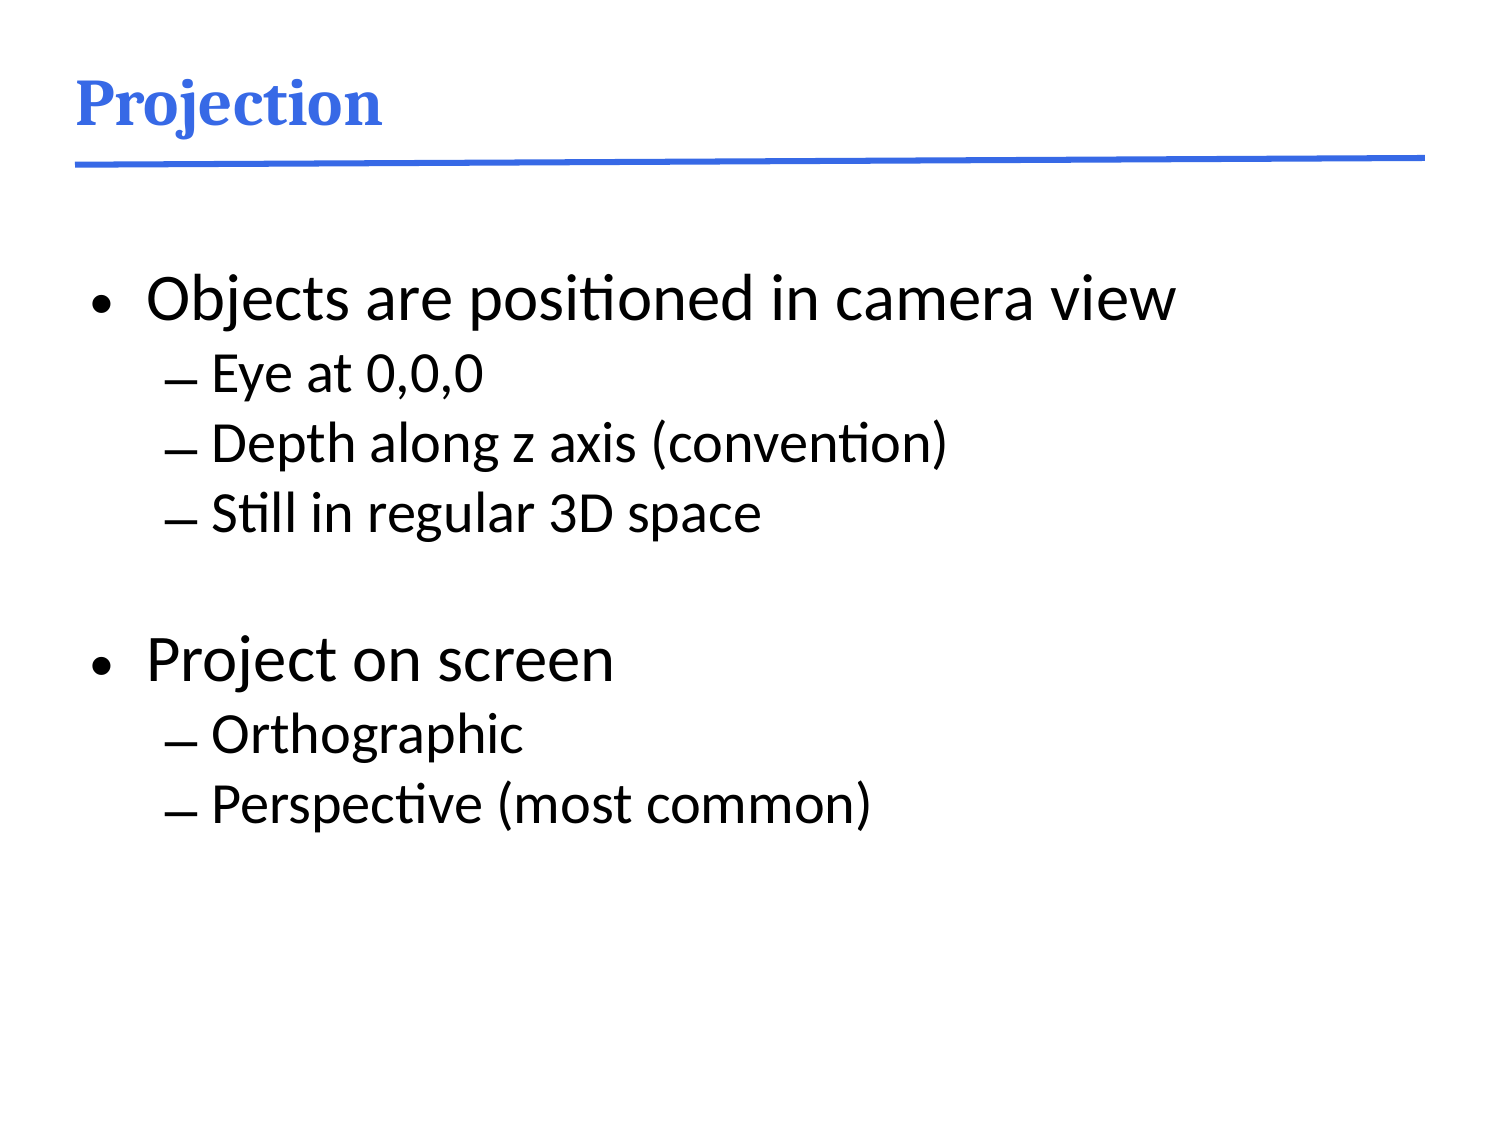

# Projection
Objects are positioned in camera view
Eye at 0,0,0
Depth along z axis (convention)
Still in regular 3D space
Project on screen
Orthographic
Perspective (most common)